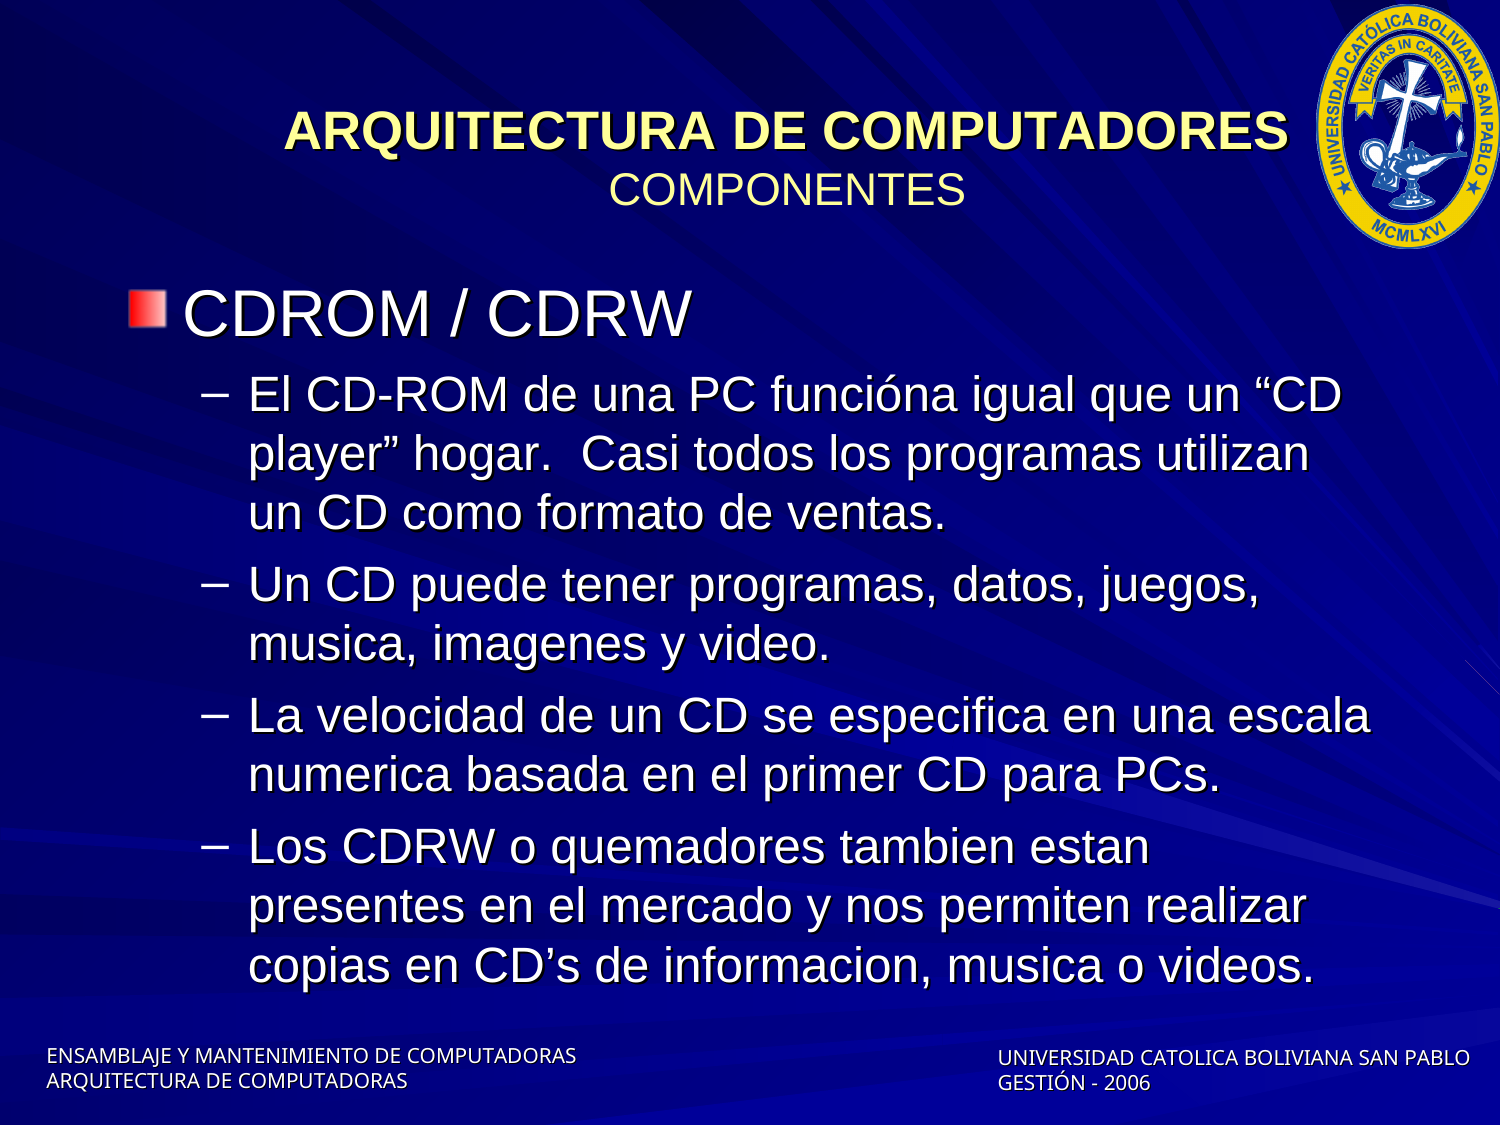

ARQUITECTURA DE COMPUTADORES
COMPONENTES
# CDROM / CDRW
El CD-ROM de una PC funcióna igual que un “CD player” hogar. Casi todos los programas utilizan un CD como formato de ventas.
Un CD puede tener programas, datos, juegos, musica, imagenes y video.
La velocidad de un CD se especifica en una escala numerica basada en el primer CD para PCs.
Los CDRW o quemadores tambien estan presentes en el mercado y nos permiten realizar copias en CD’s de informacion, musica o videos.